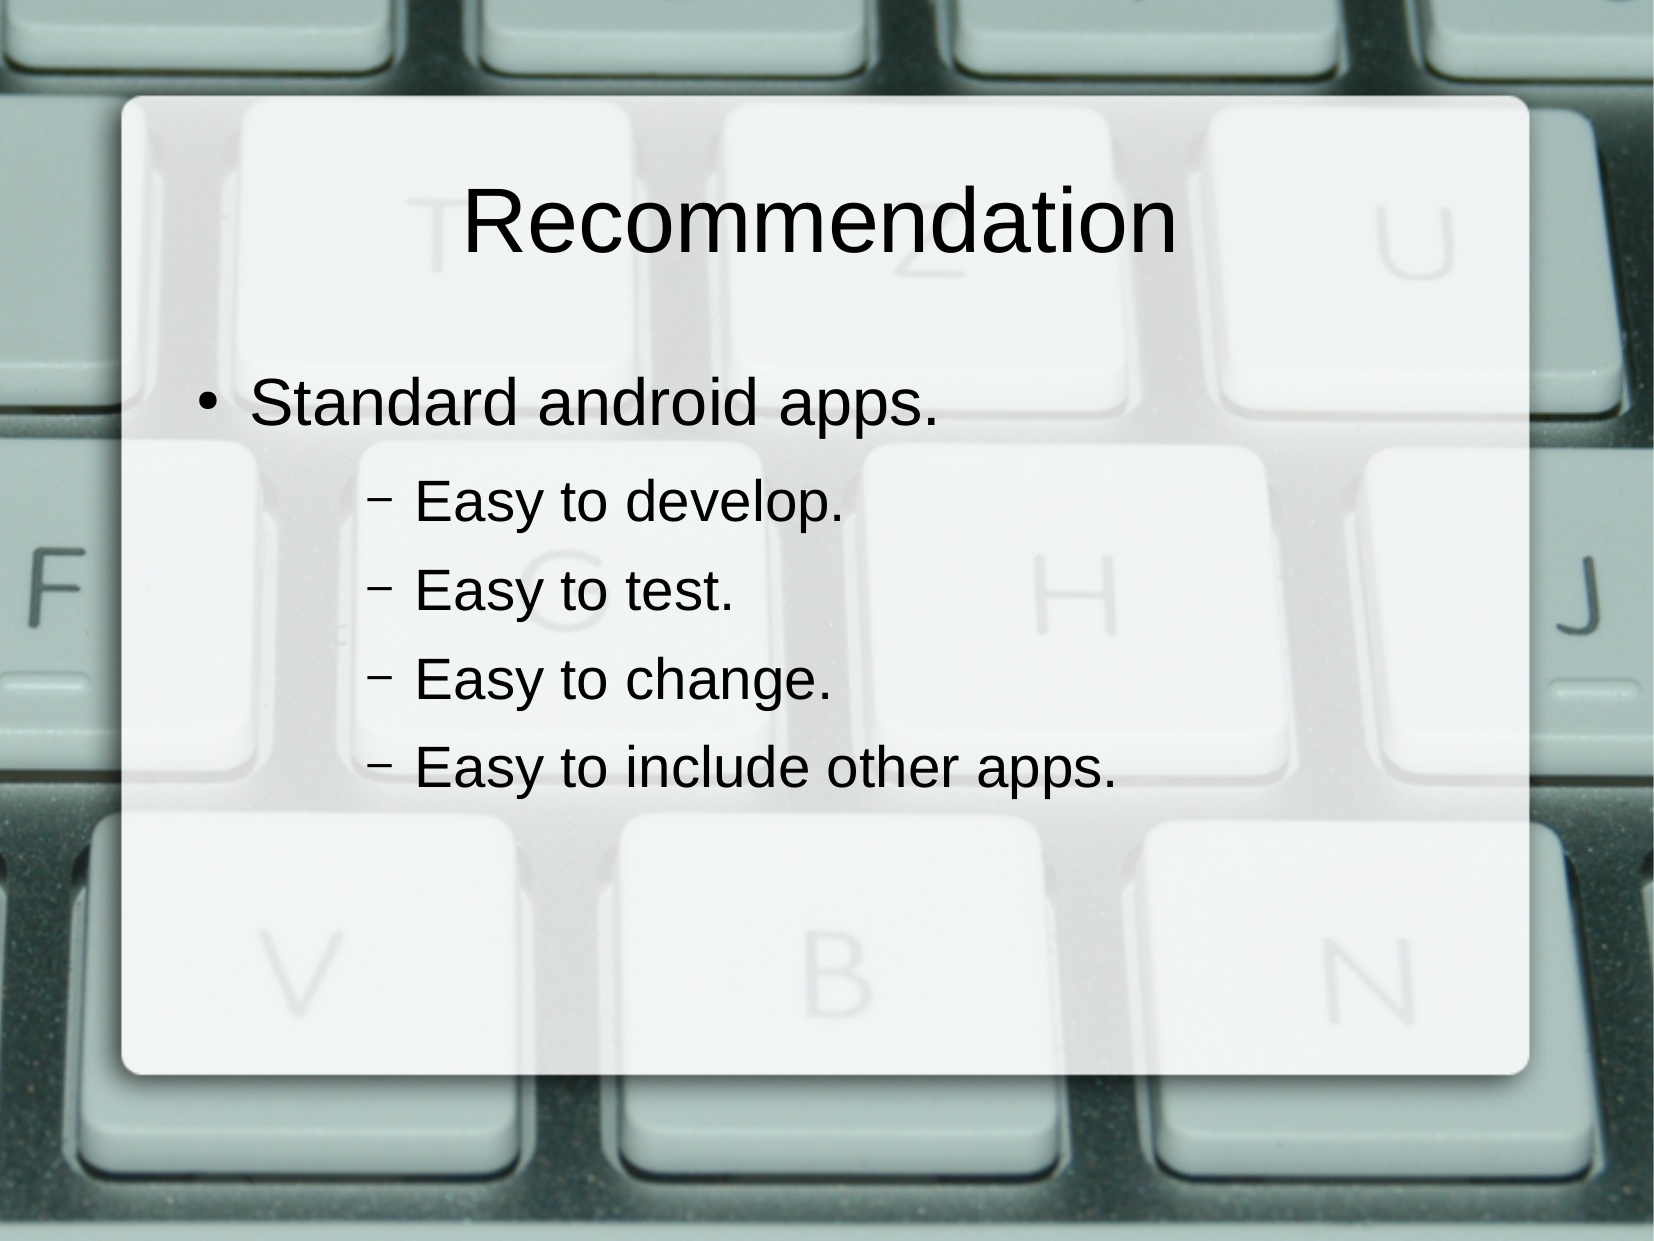

# Recommendation
Standard android apps.
Easy to develop.
Easy to test.
Easy to change.
Easy to include other apps.